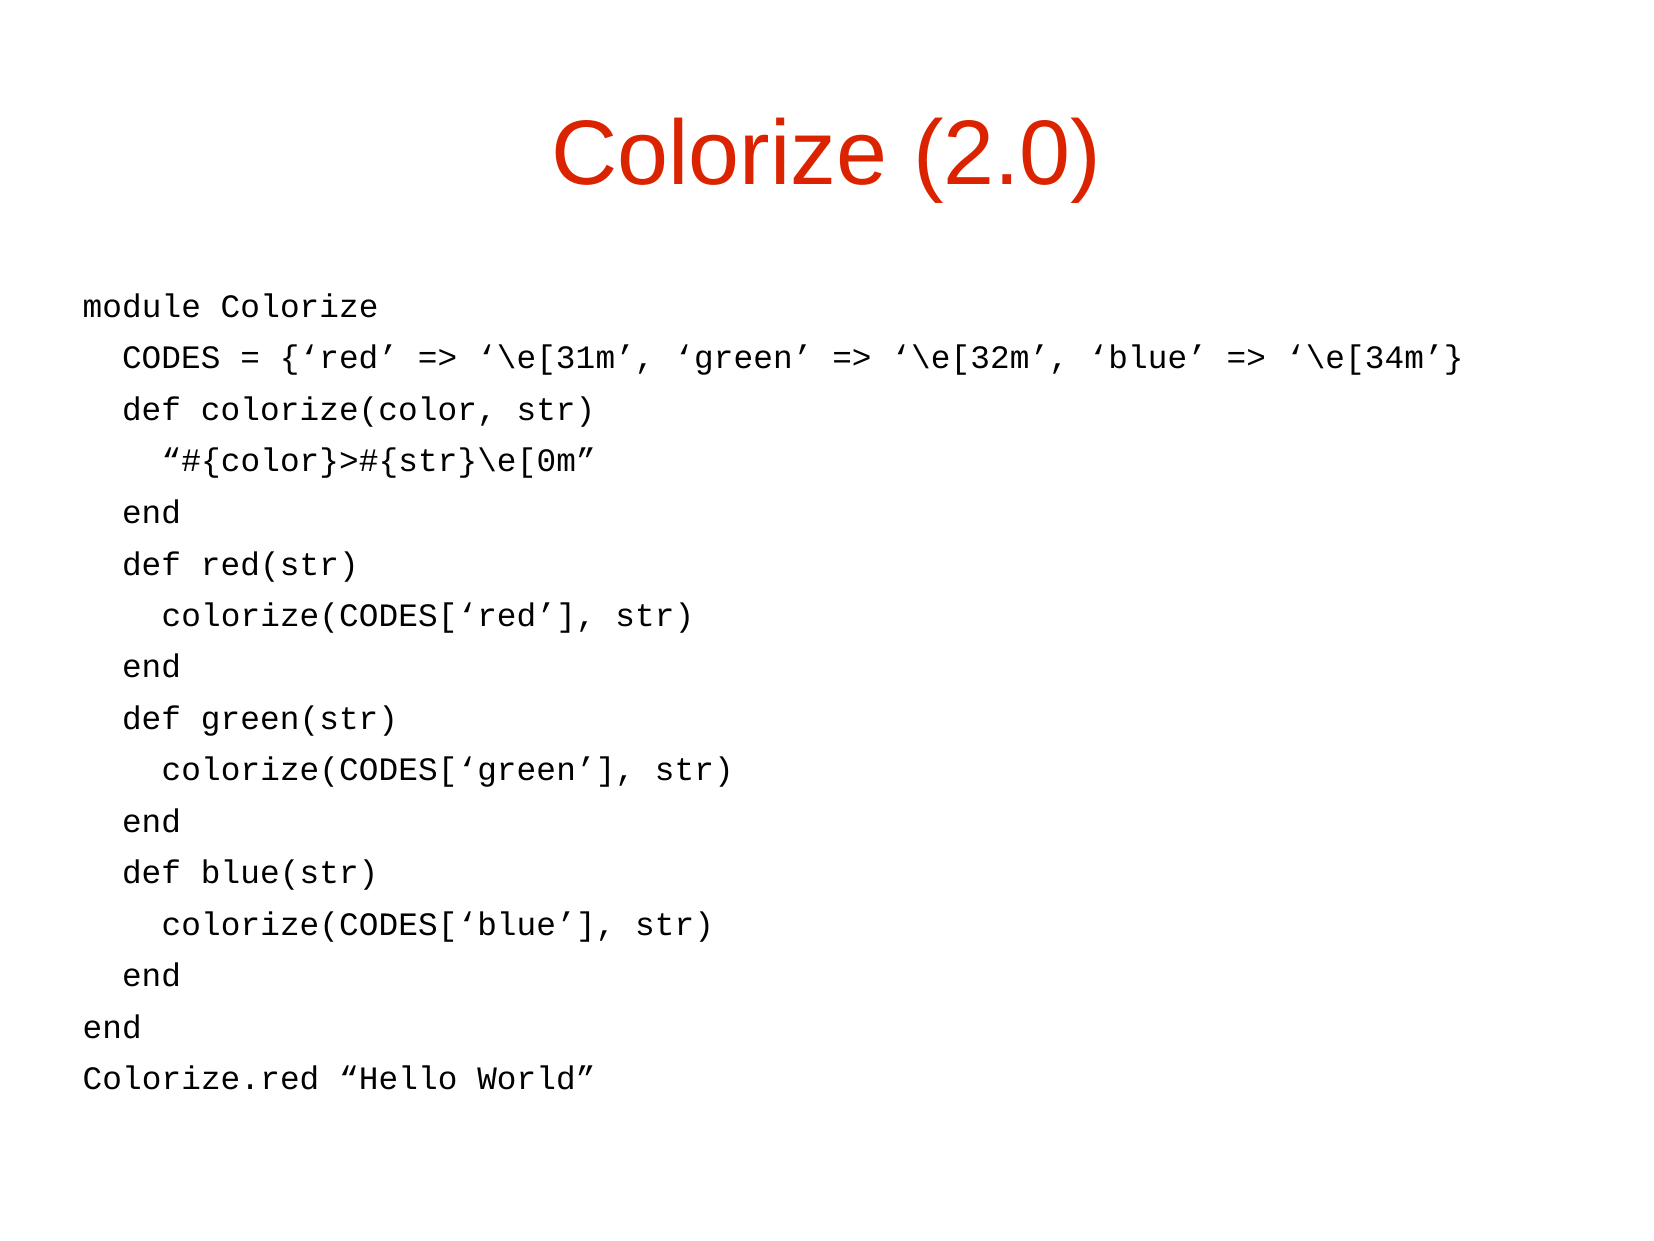

# Colorize (2.0)
module Colorize
 CODES = {‘red’ => ‘\e[31m’, ‘green’ => ‘\e[32m’, ‘blue’ => ‘\e[34m’}
 def colorize(color, str)
 “#{color}>#{str}\e[0m”
 end
 def red(str)
 colorize(CODES[‘red’], str)
 end
 def green(str)
 colorize(CODES[‘green’], str)
 end
 def blue(str)
 colorize(CODES[‘blue’], str)
 end
end
Colorize.red “Hello World”